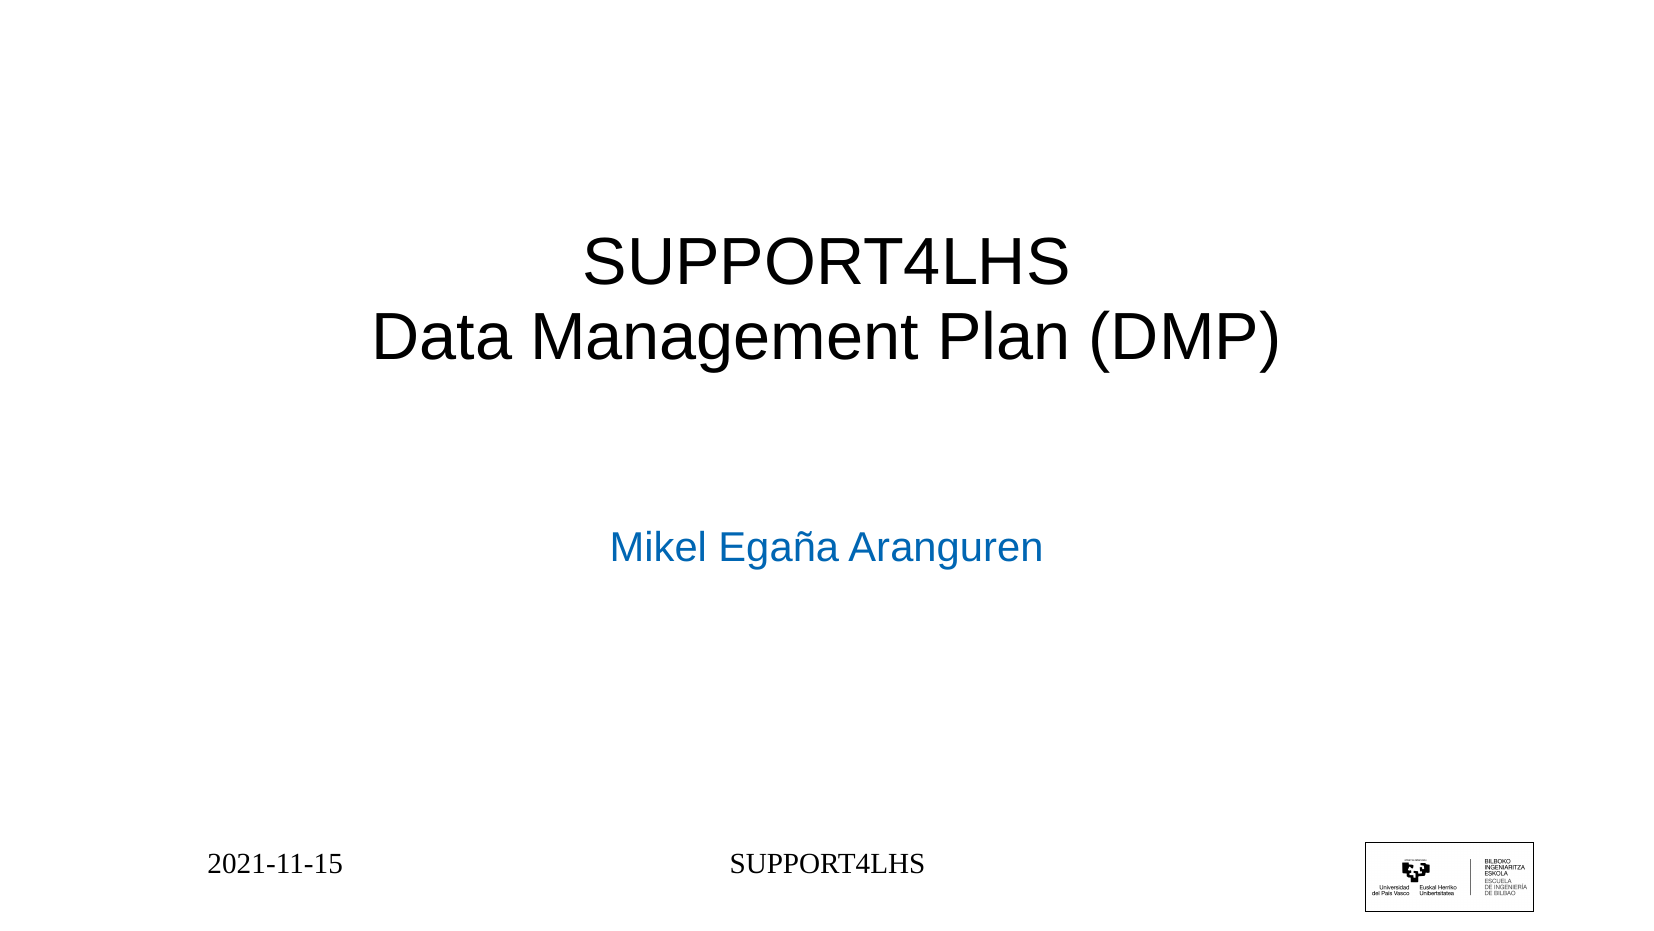

# SUPPORT4LHS
Data Management Plan (DMP)
Mikel Egaña Aranguren